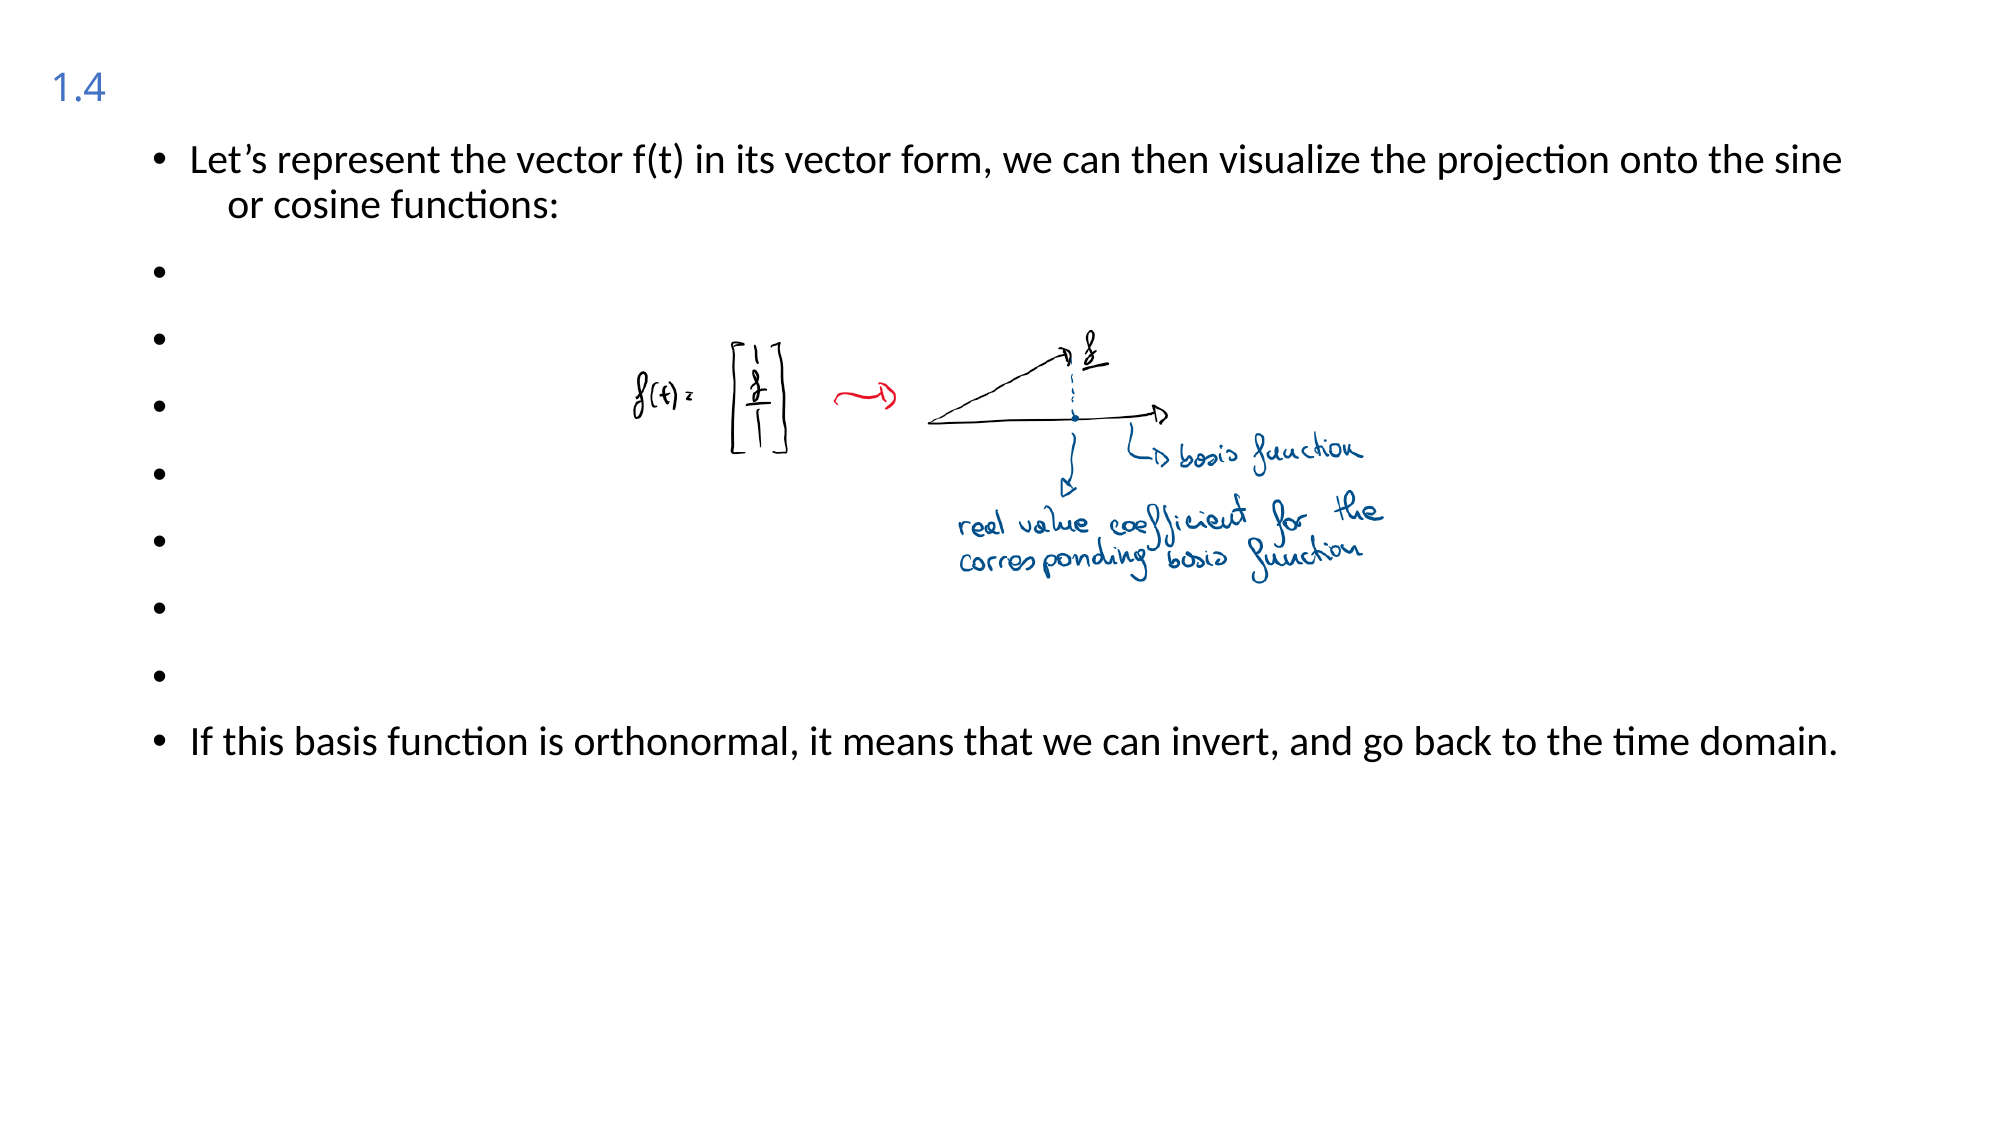

1.4
# Let’s represent the vector f(t) in its vector form, we can then visualize the projection onto the sine or cosine functions:
If this basis function is orthonormal, it means that we can invert, and go back to the time domain.